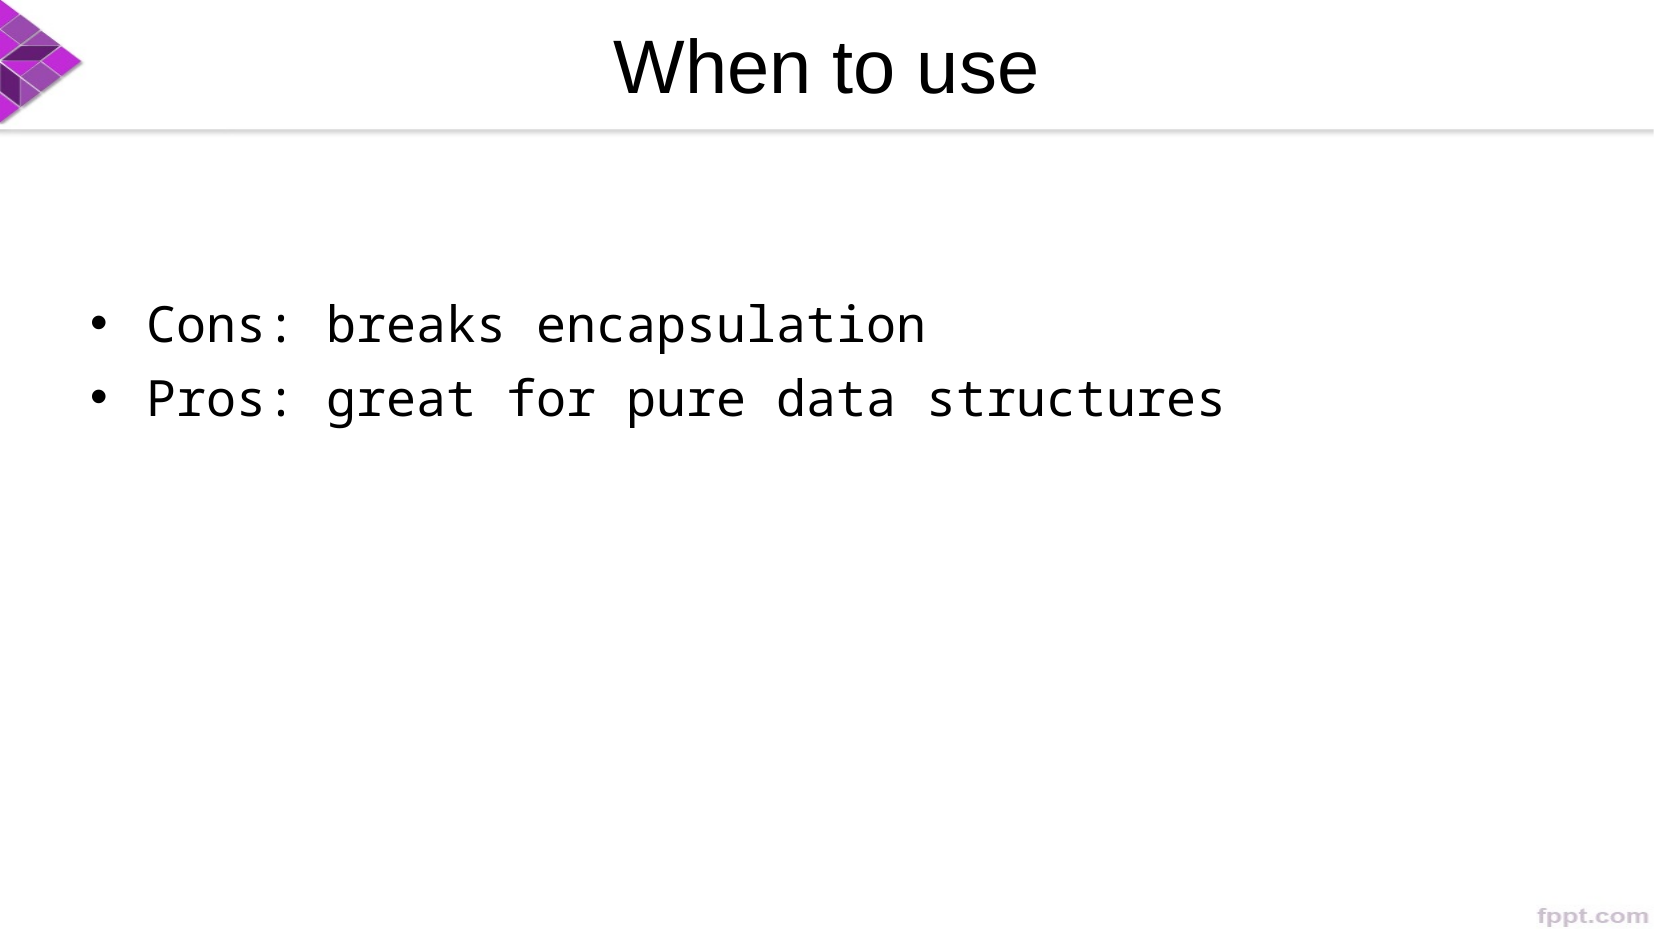

# When to use
Cons: breaks encapsulation
Pros: great for pure data structures